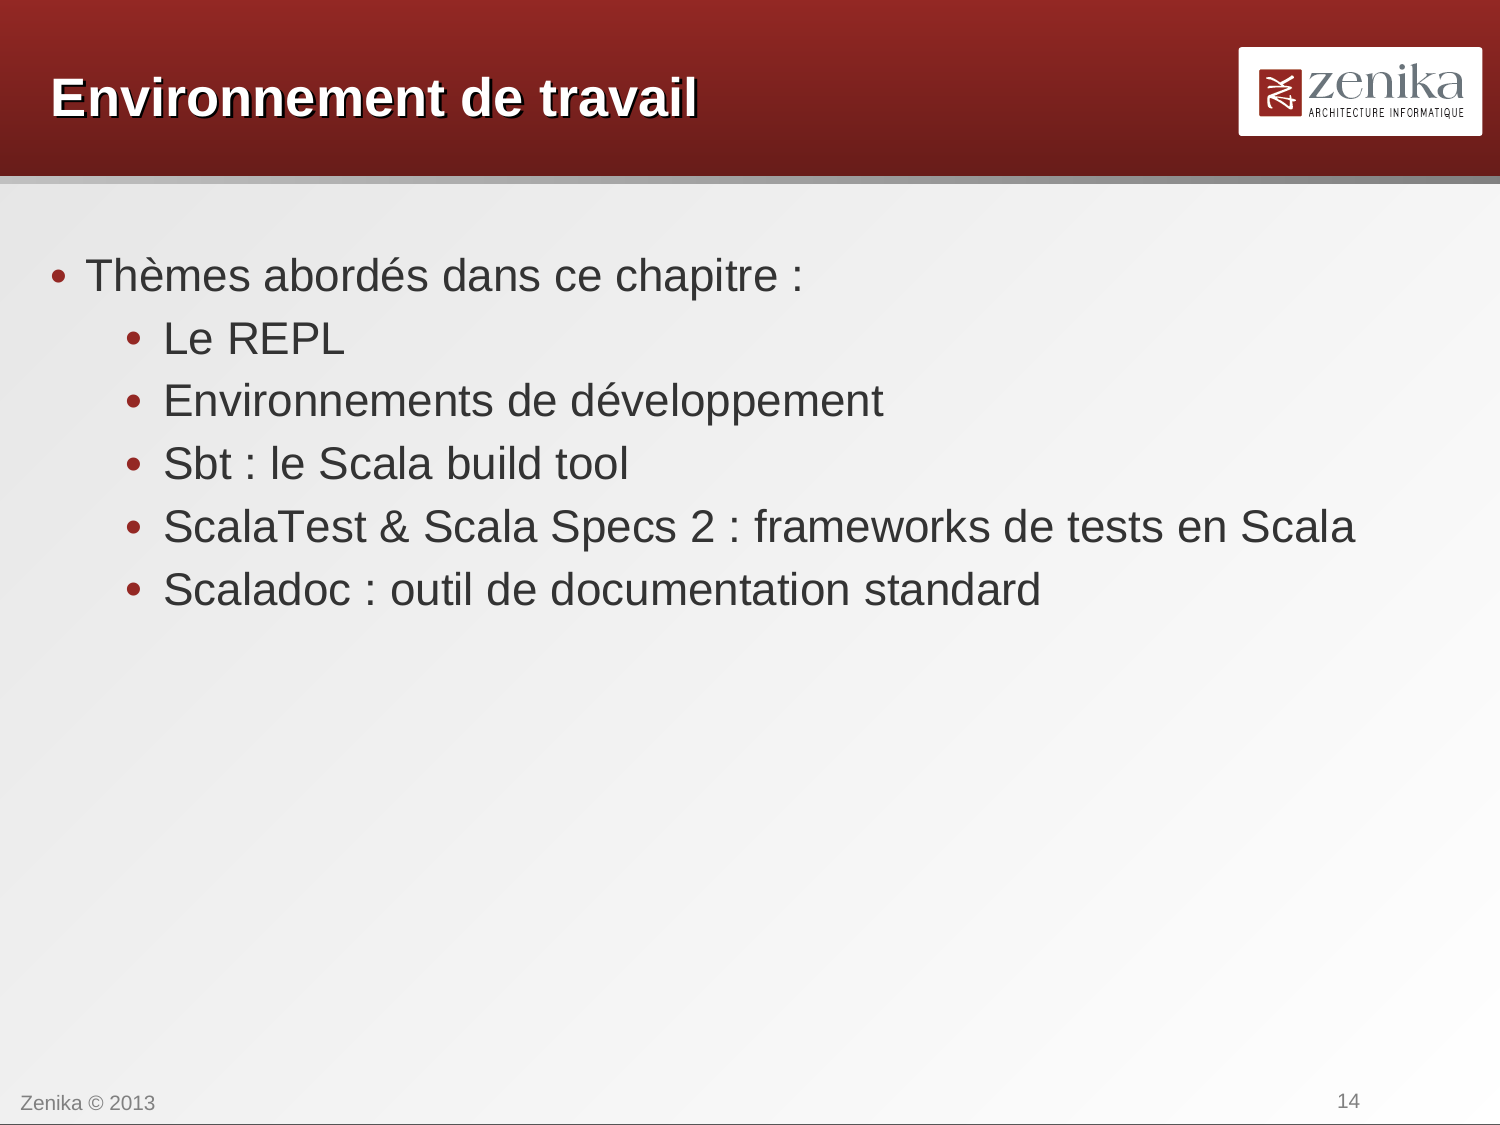

# Environnement de travail
Thèmes abordés dans ce chapitre :
Le REPL
Environnements de développement
Sbt : le Scala build tool
ScalaTest & Scala Specs 2 : frameworks de tests en Scala
Scaladoc : outil de documentation standard